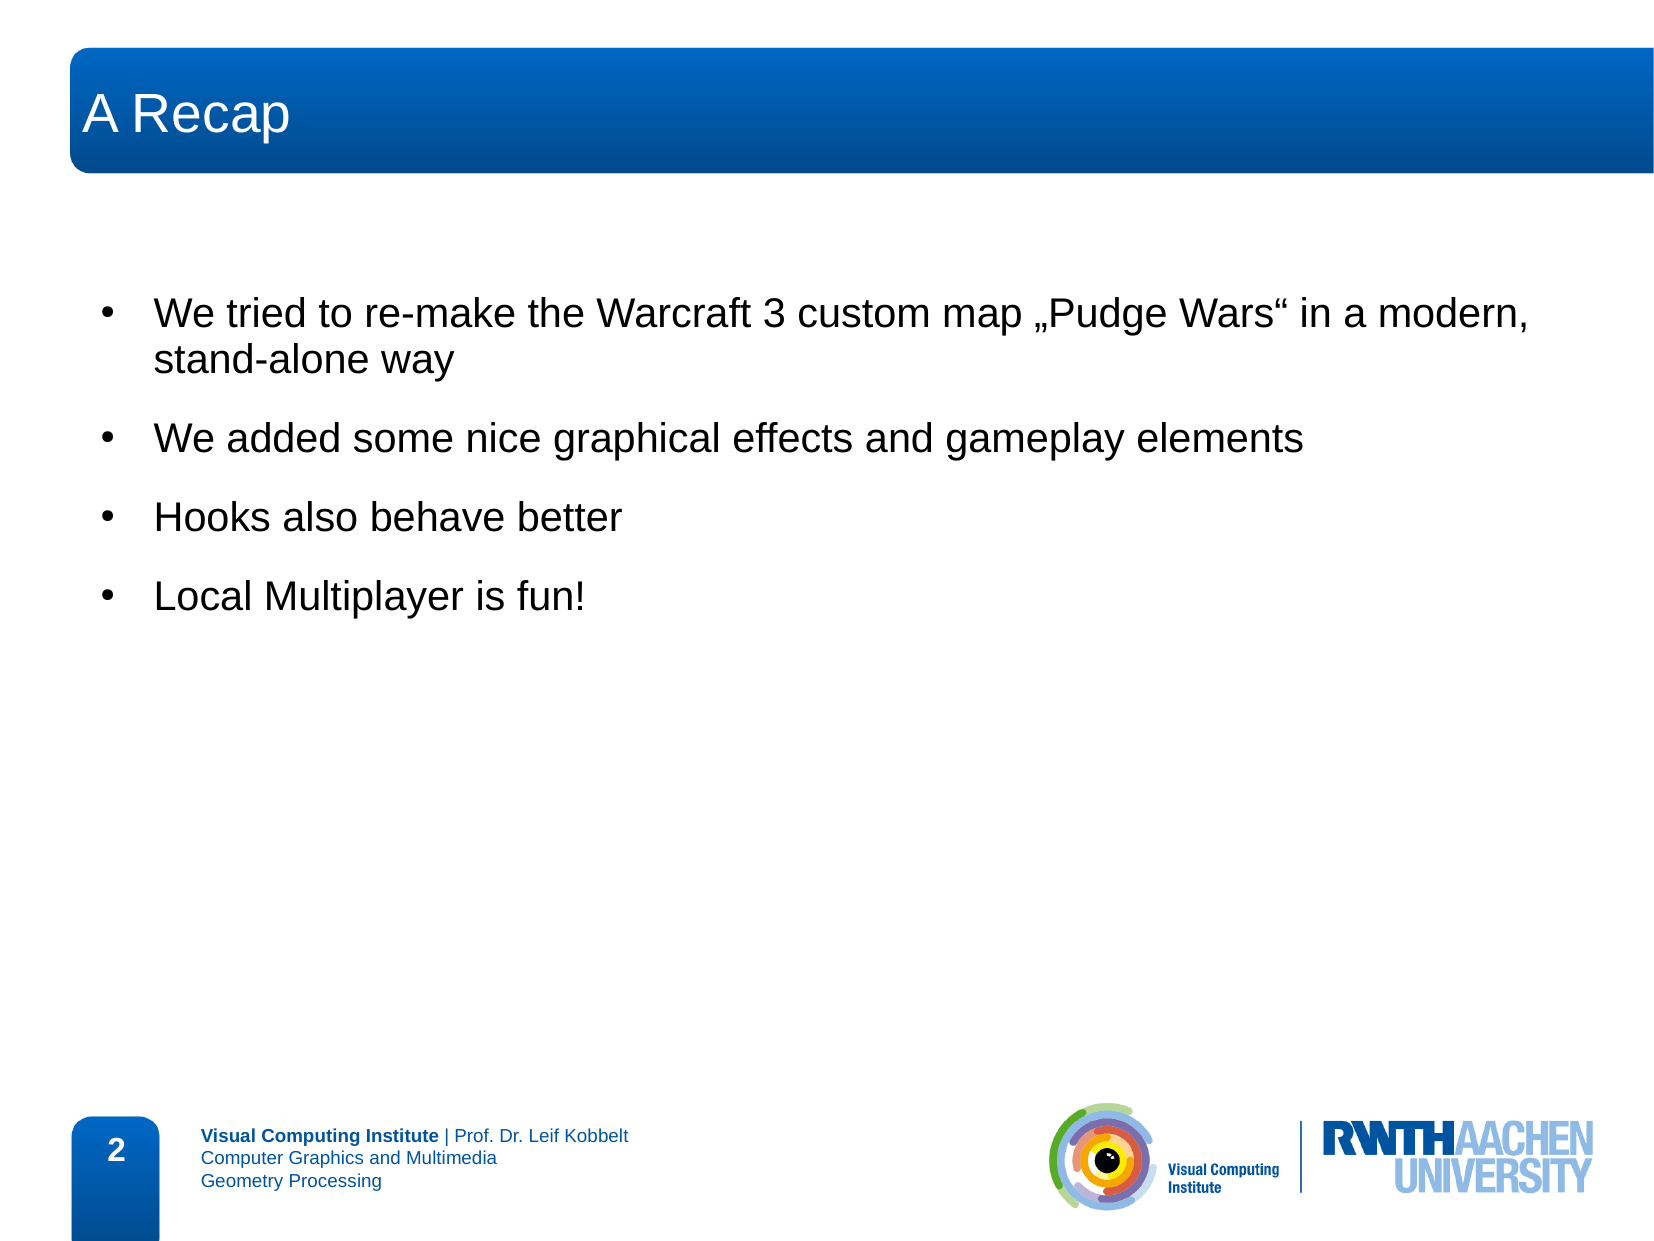

# A Recap
We tried to re-make the Warcraft 3 custom map „Pudge Wars“ in a modern, stand-alone way
We added some nice graphical effects and gameplay elements
Hooks also behave better
Local Multiplayer is fun!